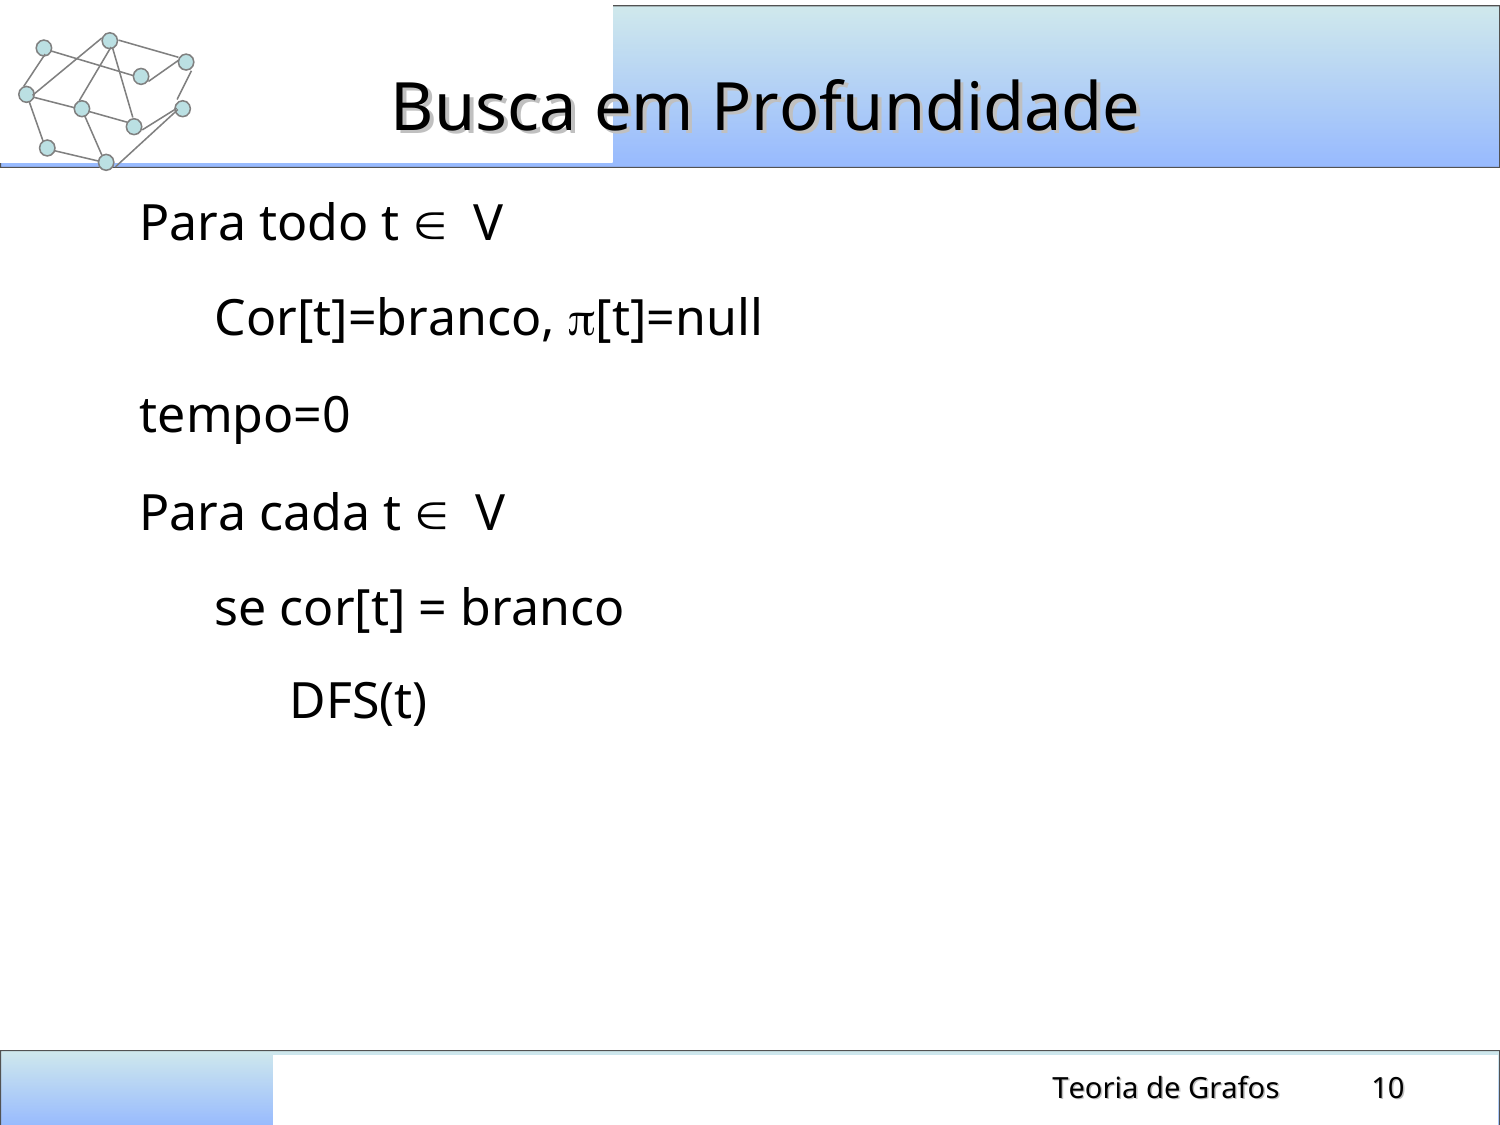

# Busca em Profundidade
Para todo t  V
Cor[t]=branco, [t]=null
tempo=0
Para cada t  V
se cor[t] = branco
DFS(t)
10